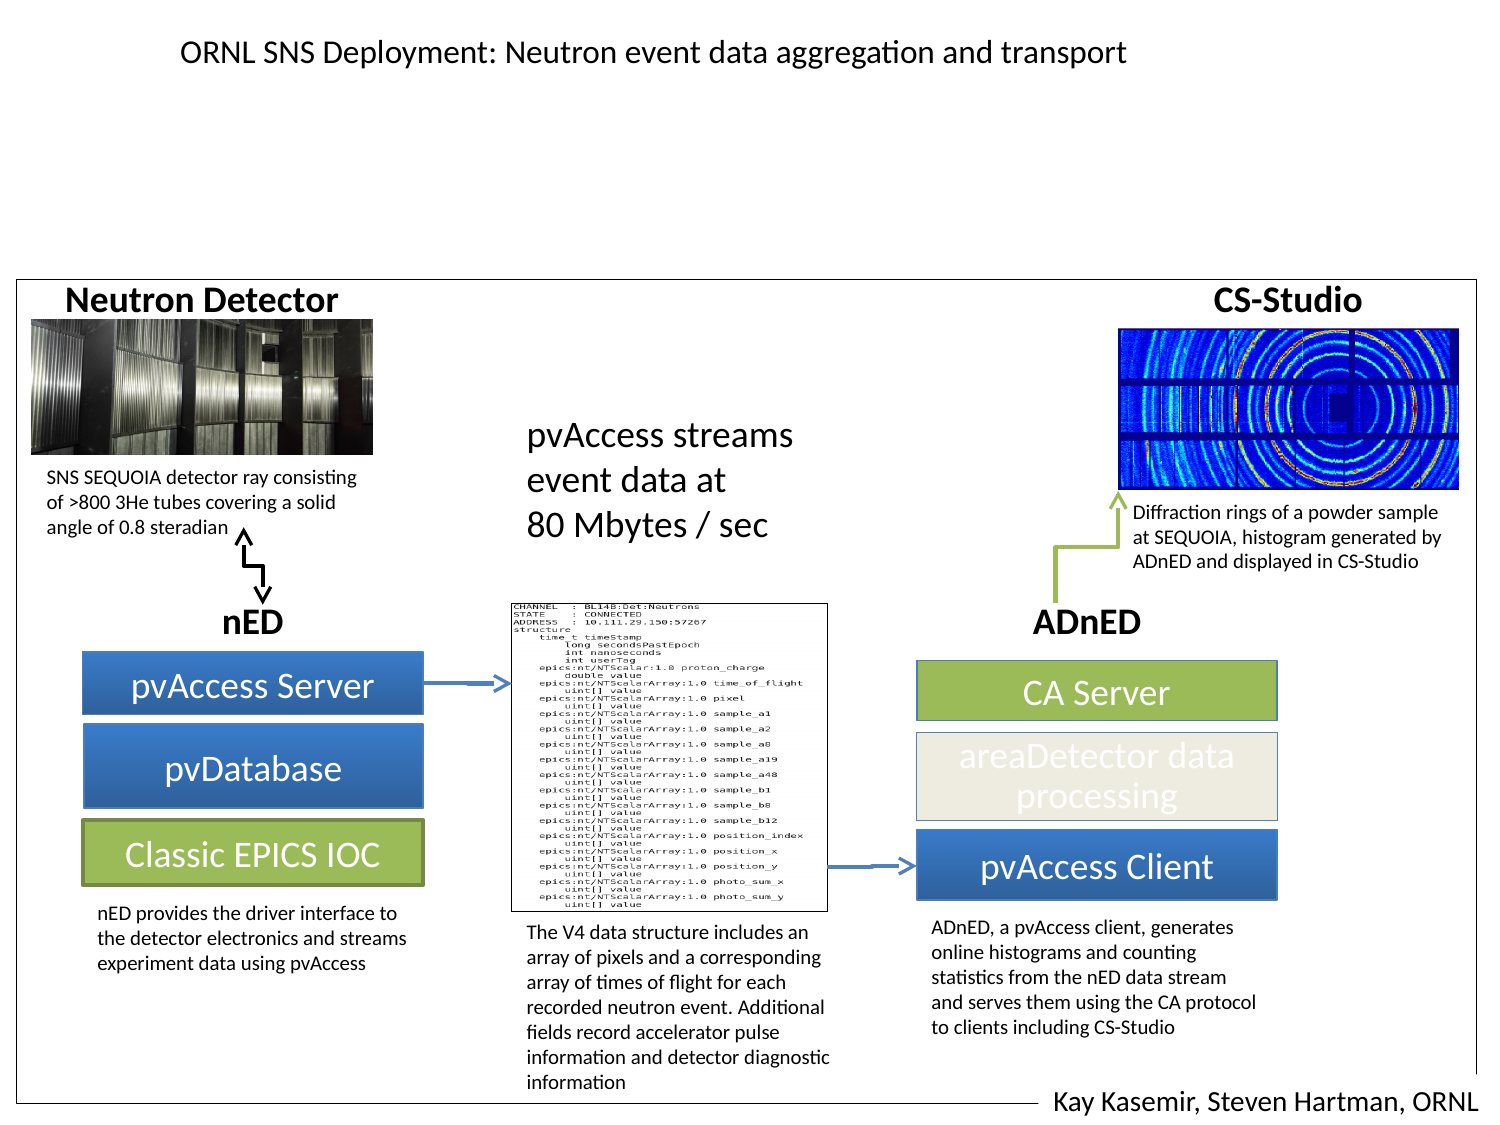

ORNL SNS Deployment: Neutron event data aggregation and transport
# SNS uses EPICS V4 for high throughput event readout, of structured PV data.
Neutron Detector
CS-Studio
pvAccess streams event data at
80 Mbytes / sec
SNS SEQUOIA detector ray consisting of >800 3He tubes covering a solid angle of 0.8 steradian
Diffraction rings of a powder sample at SEQUOIA, histogram generated by ADnED and displayed in CS-Studio
nED
ADnED
pvAccess Server
CA Server
pvDatabase
areaDetector data processing
Classic EPICS IOC
pvAccess Client
nED provides the driver interface to the detector electronics and streams experiment data using pvAccess
ADnED, a pvAccess client, generates online histograms and counting statistics from the nED data stream and serves them using the CA protocol to clients including CS-Studio
The V4 data structure includes an array of pixels and a corresponding array of times of flight for each recorded neutron event. Additional fields record accelerator pulse information and detector diagnostic information
Kay Kasemir, Steven Hartman, ORNL